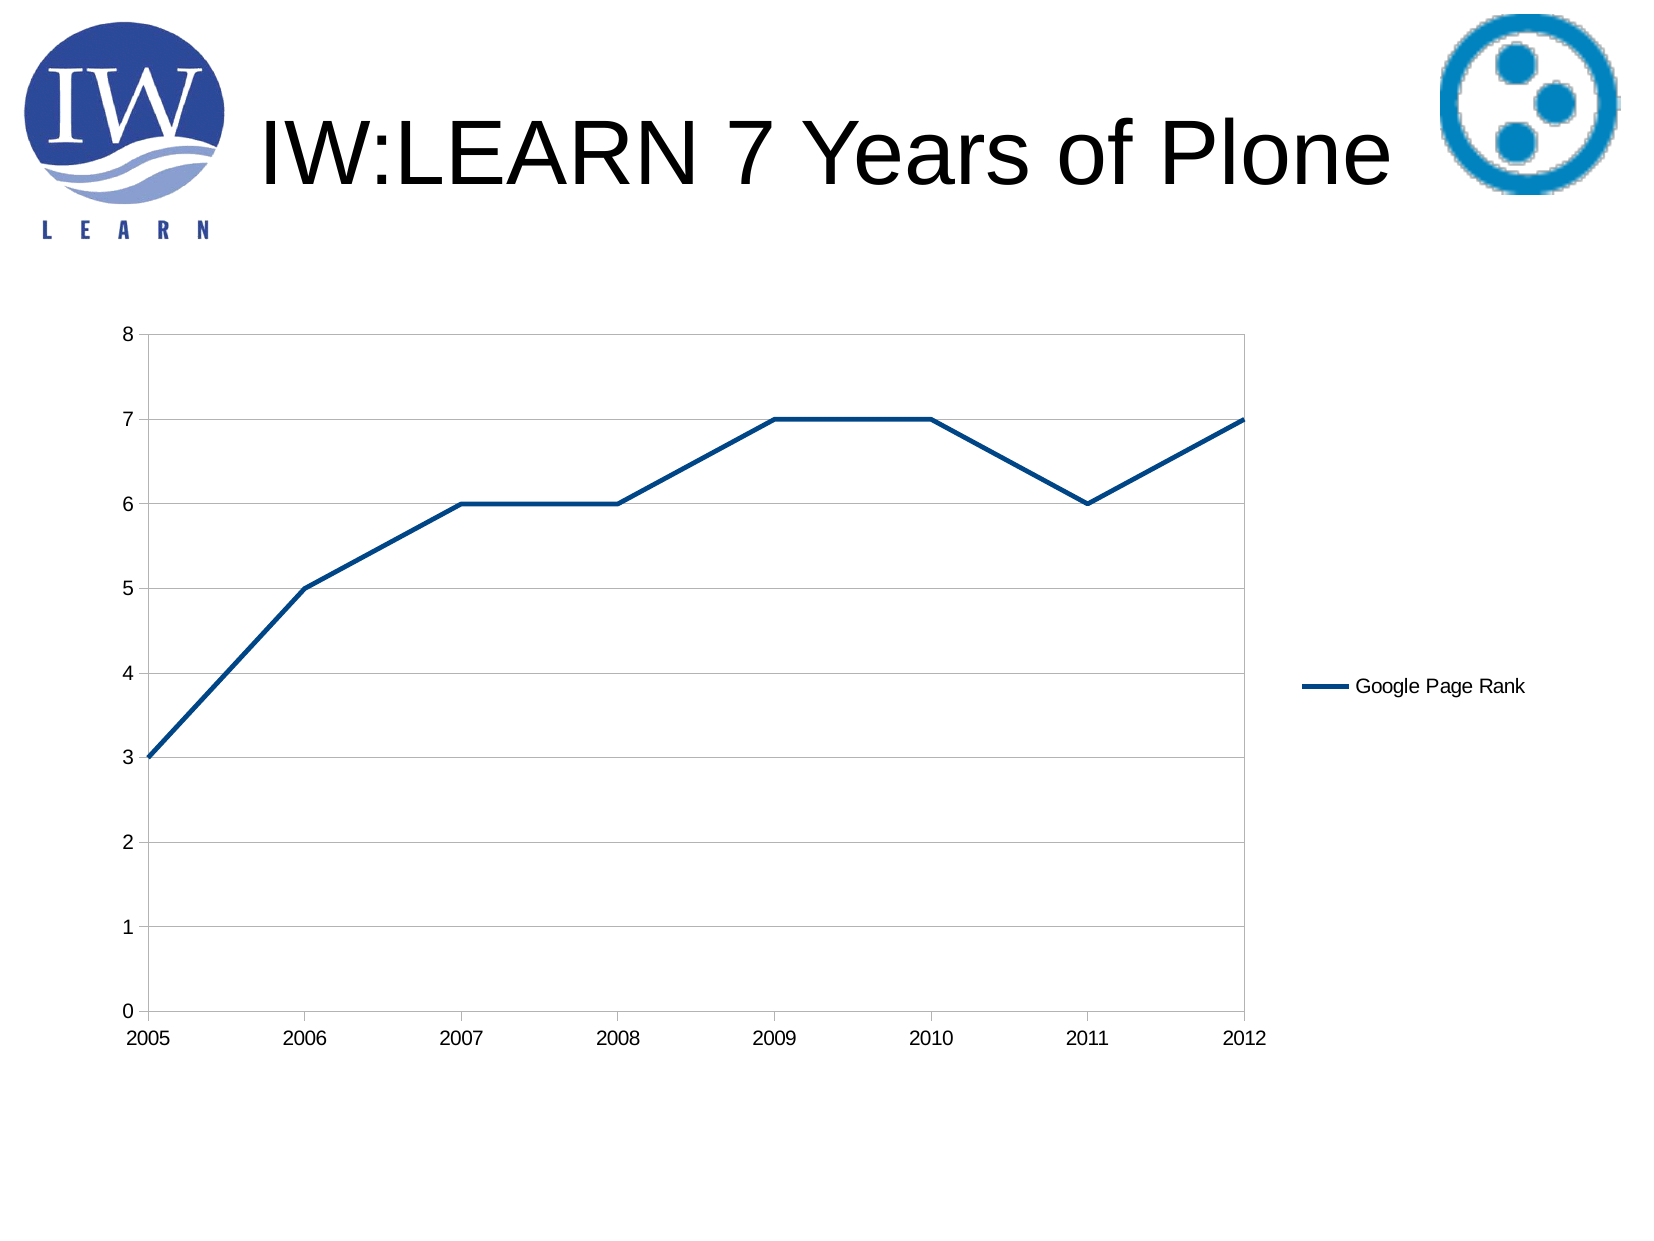

# IW:LEARN 7 Years of Plone
### Chart
| Category | Google Page Rank |
|---|---|
| 2005 | 3.0 |
| 2006 | 5.0 |
| 2007 | 6.0 |
| 2008 | 6.0 |
| 2009 | 7.0 |
| 2010 | 7.0 |
| 2011 | 6.0 |
| 2012 | 7.0 |